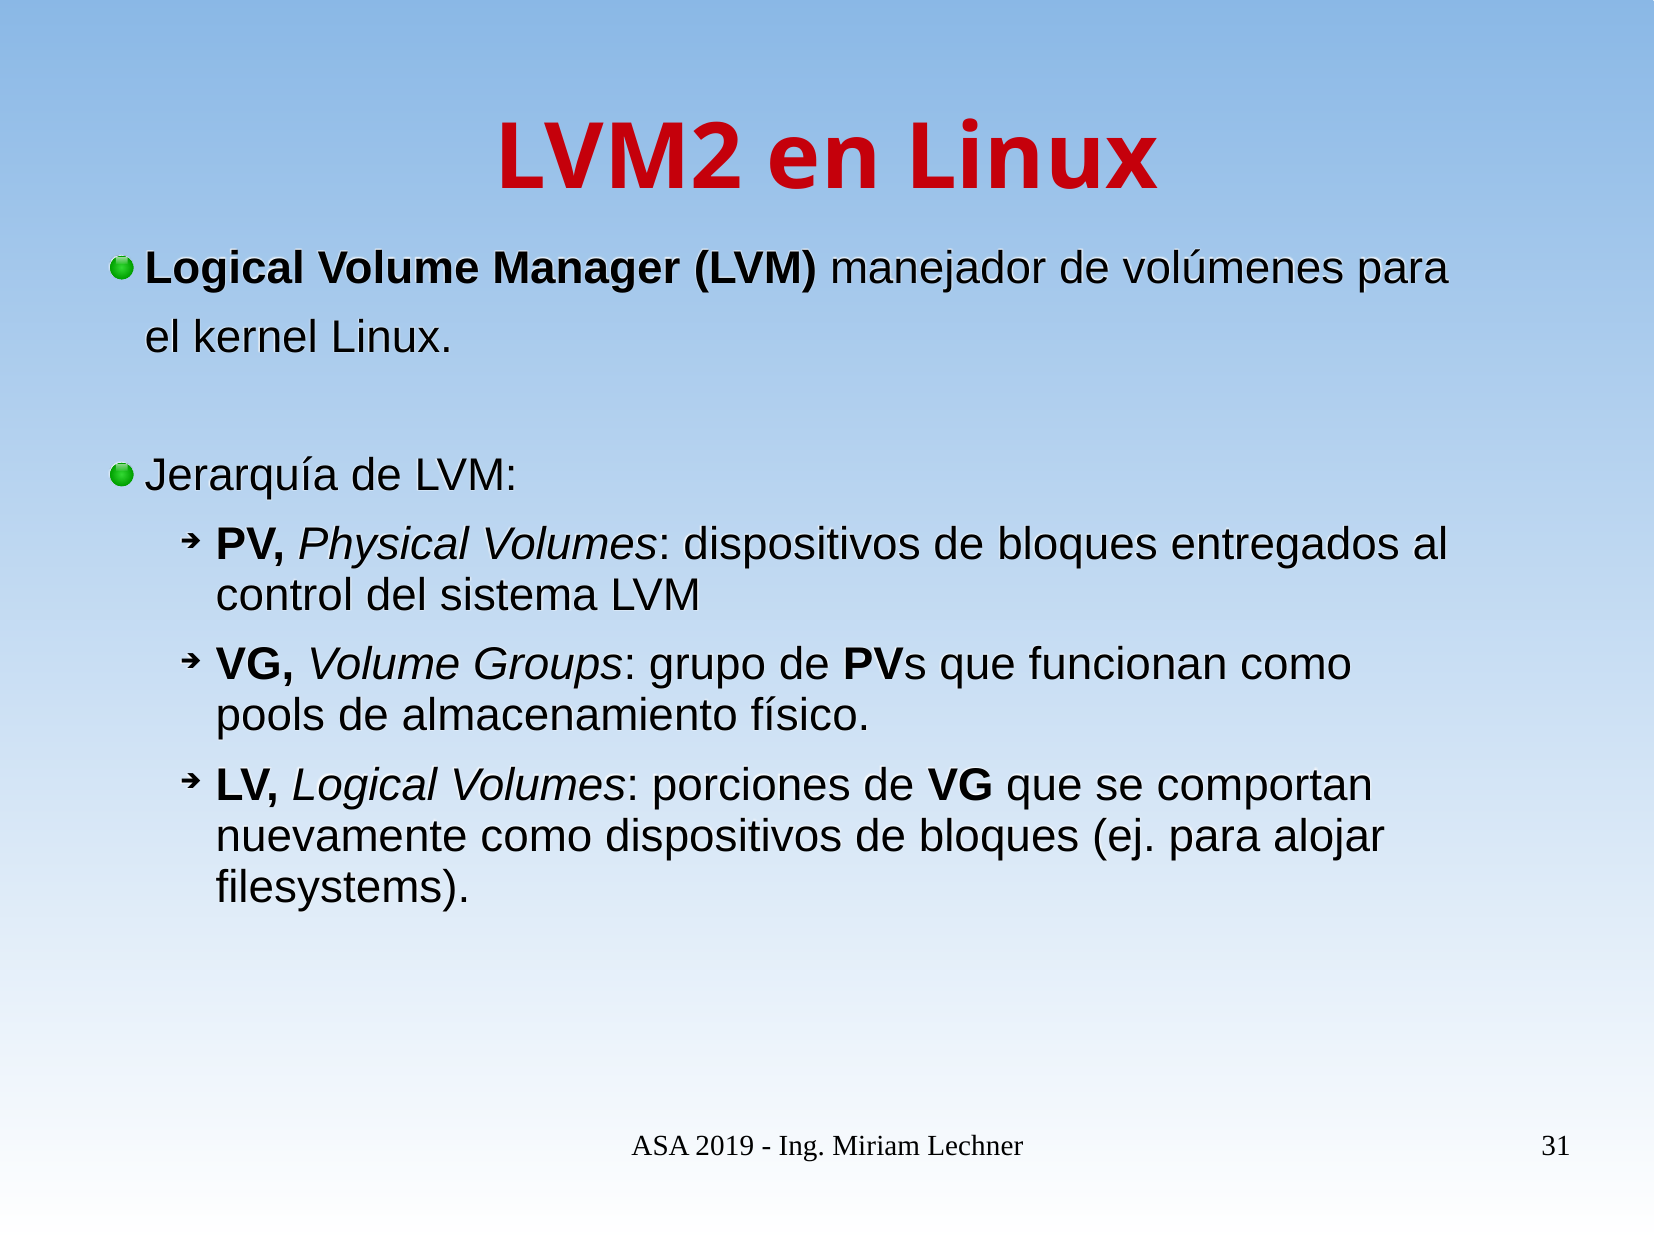

# LVM2 en Linux
Logical Volume Manager (LVM) manejador de volúmenes para
el kernel Linux.
Jerarquía de LVM:
PV, Physical Volumes: dispositivos de bloques entregados al
control del sistema LVM
VG, Volume Groups: grupo de PVs que funcionan como
pools de almacenamiento físico.
LV, Logical Volumes: porciones de VG que se comportan
nuevamente como dispositivos de bloques (ej. para alojar
filesystems).
ASA 2019 - Ing. Miriam Lechner
31